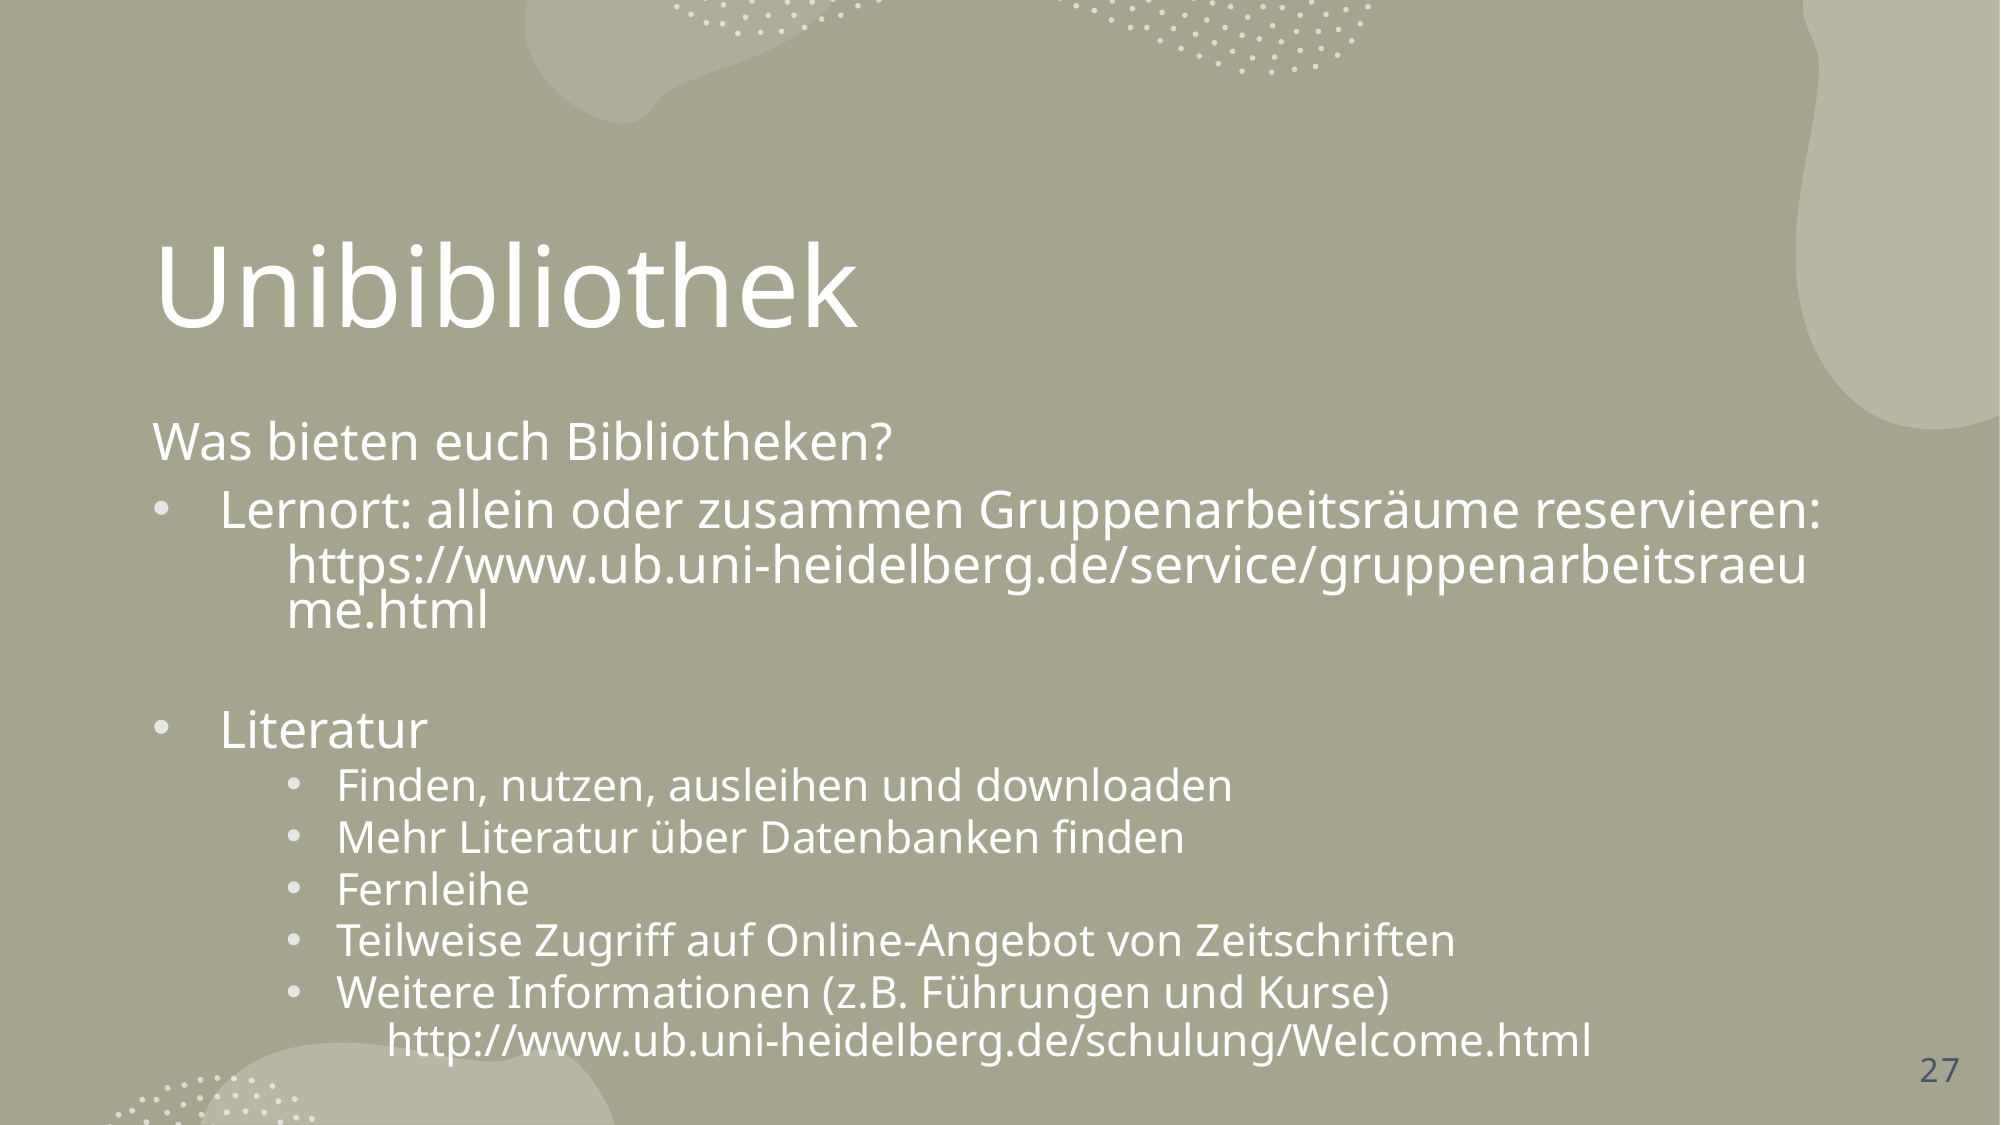

# Unibibliothek
Was bieten euch Bibliotheken?
Lernort: allein oder zusammen Gruppenarbeitsräume reservieren:
https://www.ub.uni-heidelberg.de/service/gruppenarbeitsraeume.html
Literatur
Finden, nutzen, ausleihen und downloaden
Mehr Literatur über Datenbanken finden
Fernleihe
Teilweise Zugriff auf Online-Angebot von Zeitschriften
Weitere Informationen (z.B. Führungen und Kurse)
http://www.ub.uni-heidelberg.de/schulung/Welcome.html